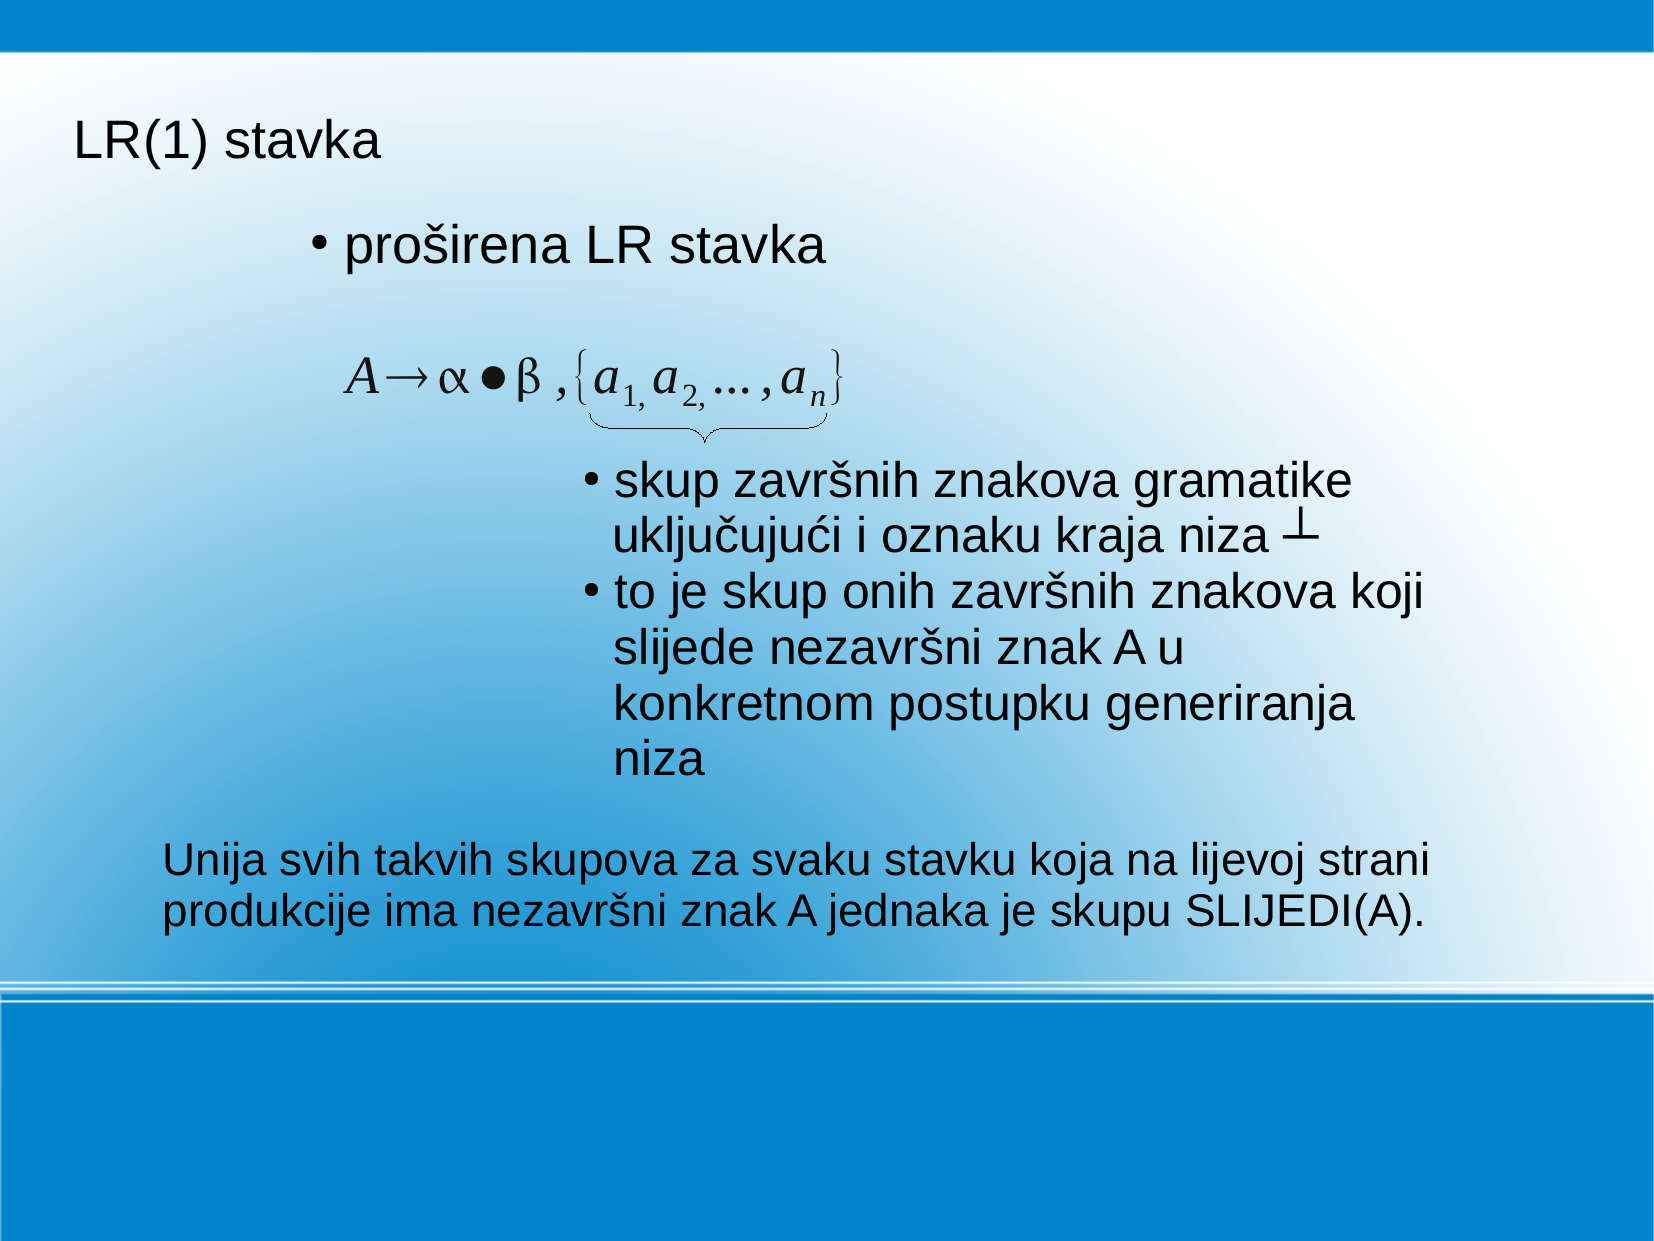

LR(1) stavka
 proširena LR stavka
 skup završnih znakova gramatike
	uključujući i oznaku kraja niza ┴
 to je skup onih završnih znakova koji
	slijede nezavršni znak A u
	konkretnom postupku generiranja
	niza
Unija svih takvih skupova za svaku stavku koja na lijevoj strani produkcije ima nezavršni znak A jednaka je skupu SLIJEDI(A).